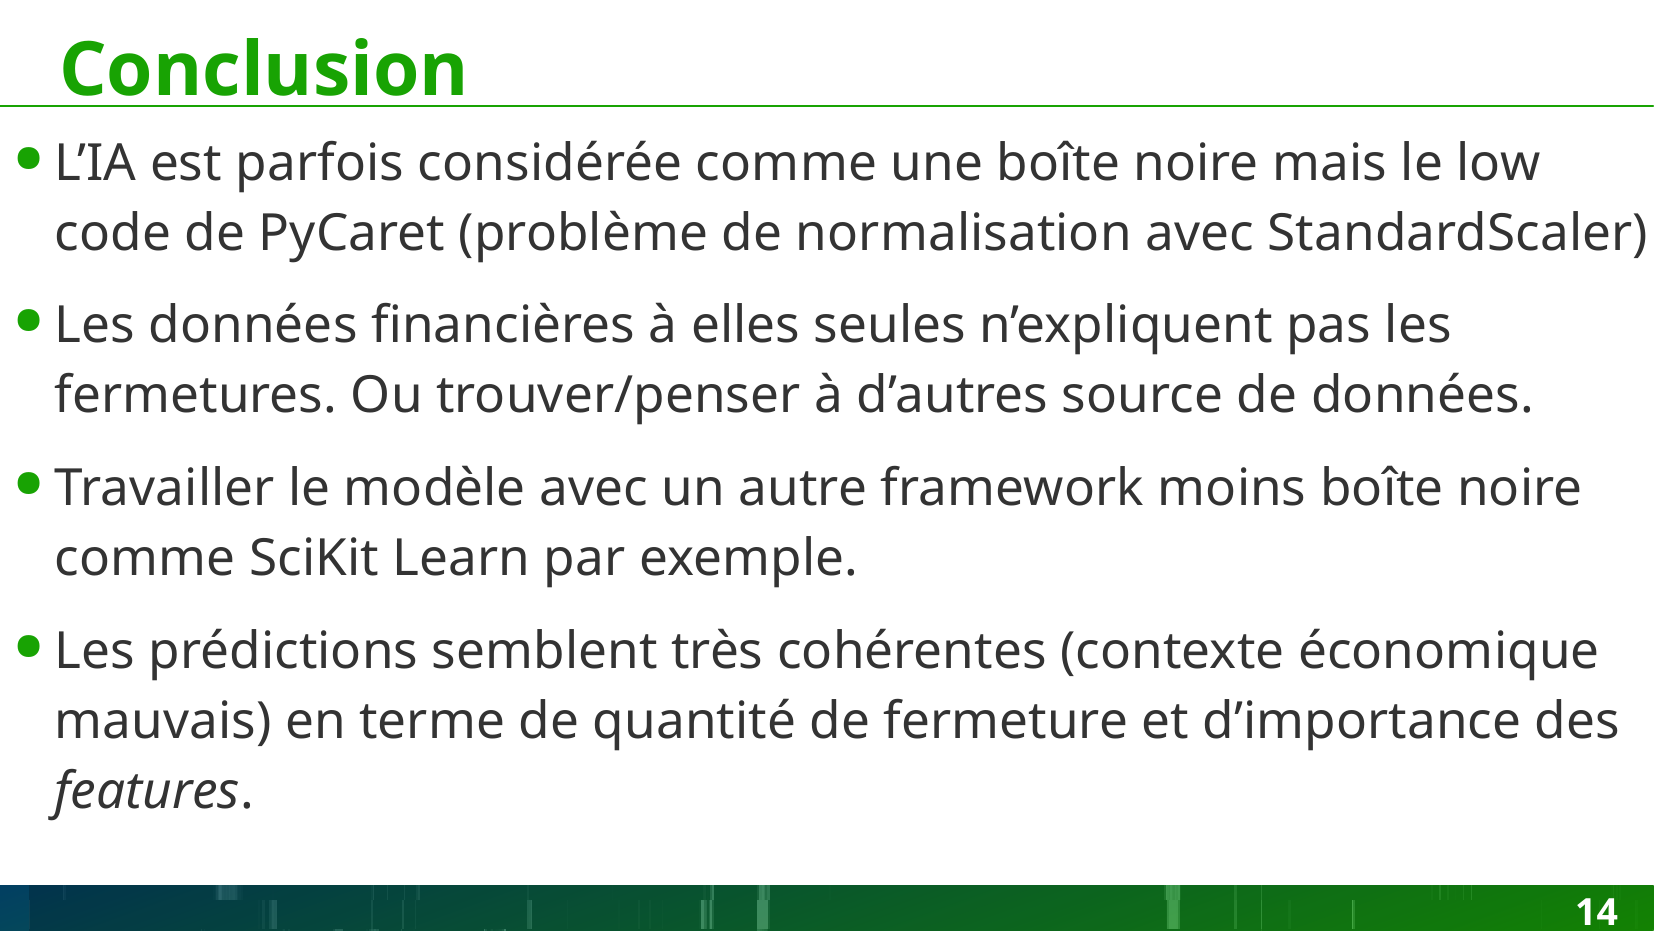

# Conclusion
L’IA est parfois considérée comme une boîte noire mais le low code de PyCaret (problème de normalisation avec StandardScaler)
Les données financières à elles seules n’expliquent pas les fermetures. Ou trouver/penser à d’autres source de données.
Travailler le modèle avec un autre framework moins boîte noire comme SciKit Learn par exemple.
Les prédictions semblent très cohérentes (contexte économique mauvais) en terme de quantité de fermeture et d’importance des features.
14